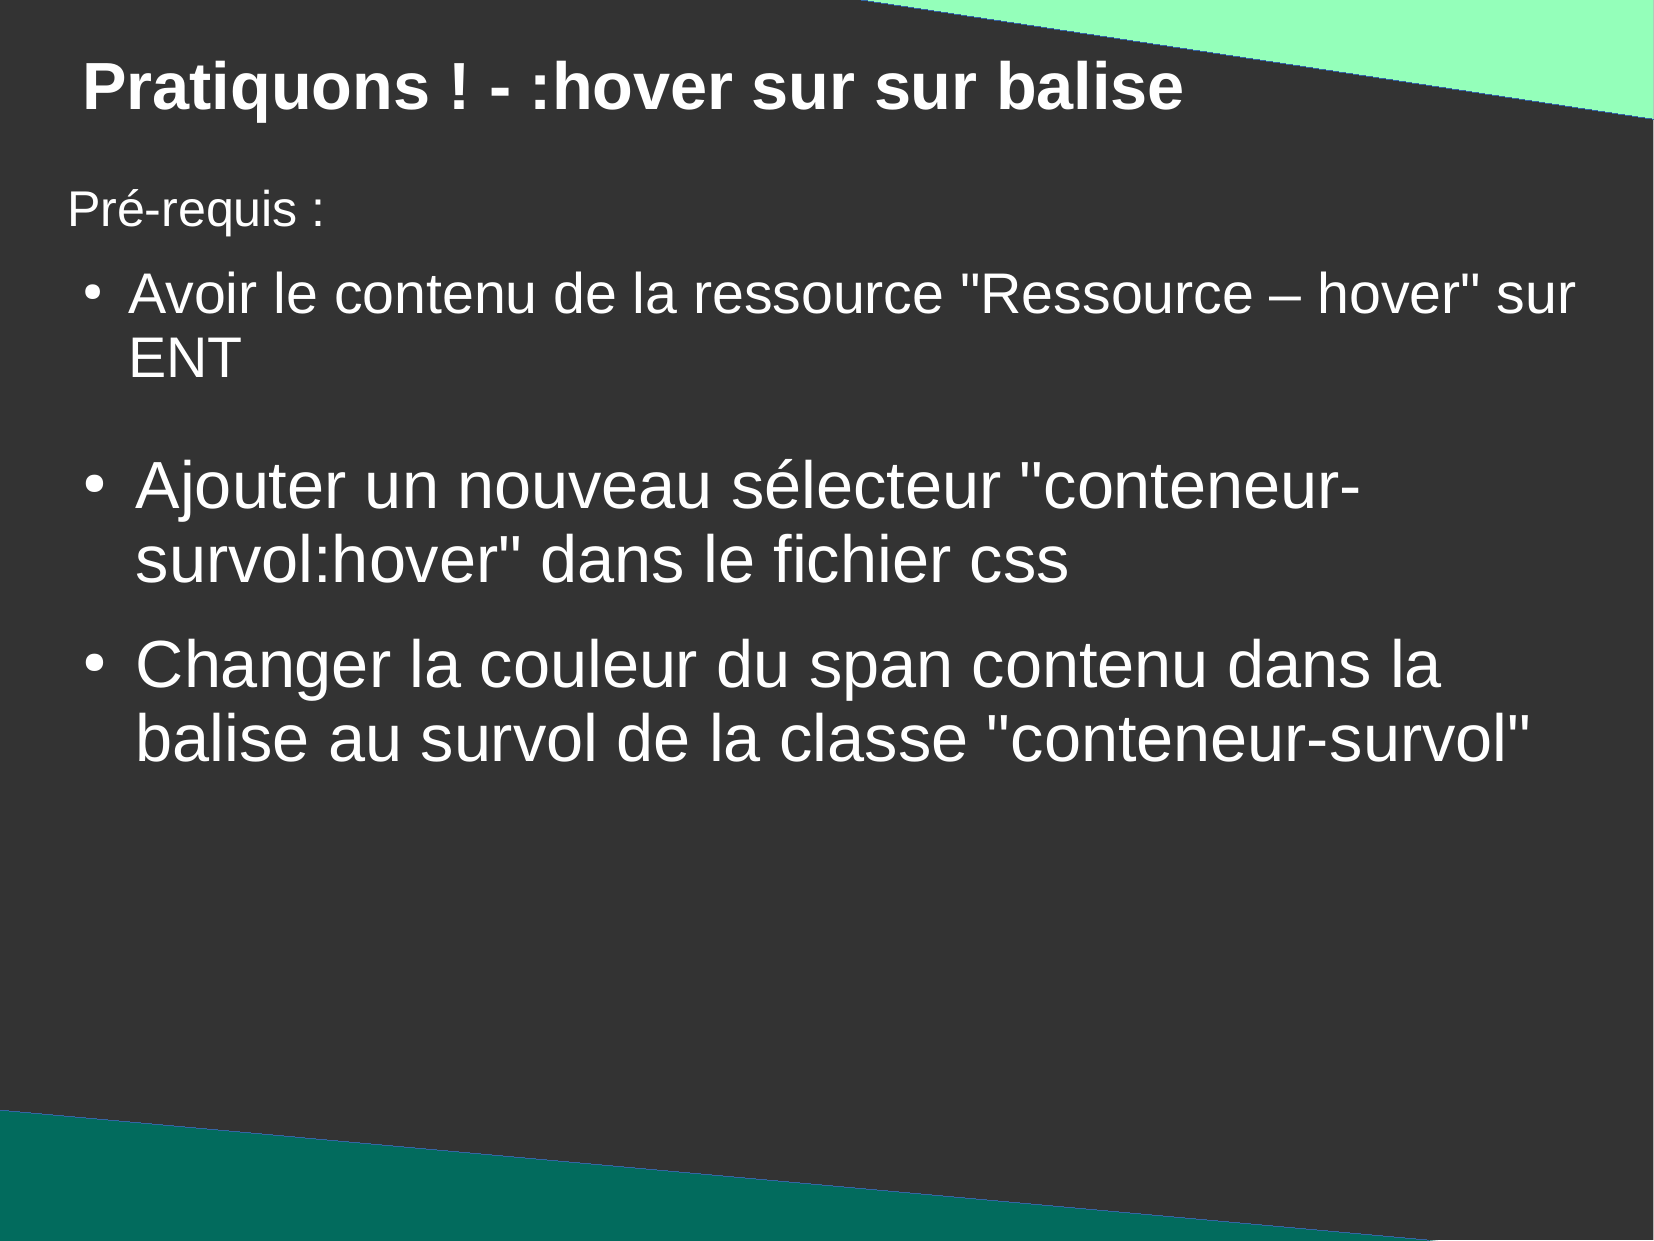

# Pratiquons ! - :hover sur sur balise
Pré-requis :
Avoir le contenu de la ressource "Ressource – hover" sur ENT
Ajouter un nouveau sélecteur "conteneur-survol:hover" dans le fichier css
Changer la couleur du span contenu dans la balise au survol de la classe "conteneur-survol"